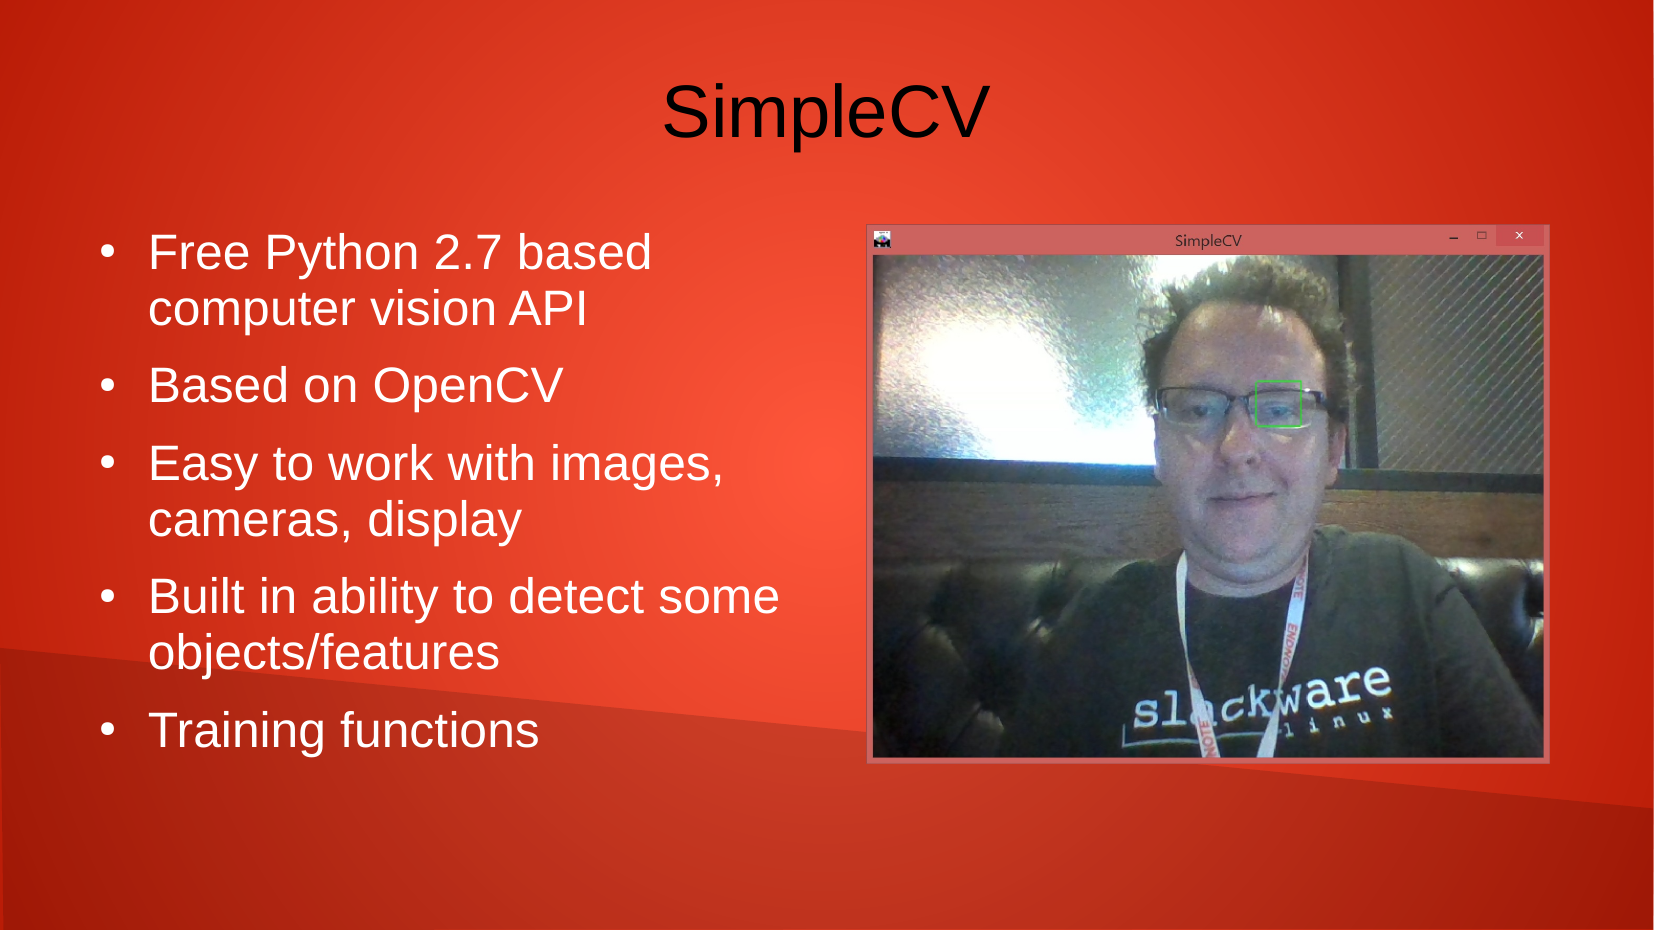

# SimpleCV
Free Python 2.7 based computer vision API
Based on OpenCV
Easy to work with images, cameras, display
Built in ability to detect some objects/features
Training functions